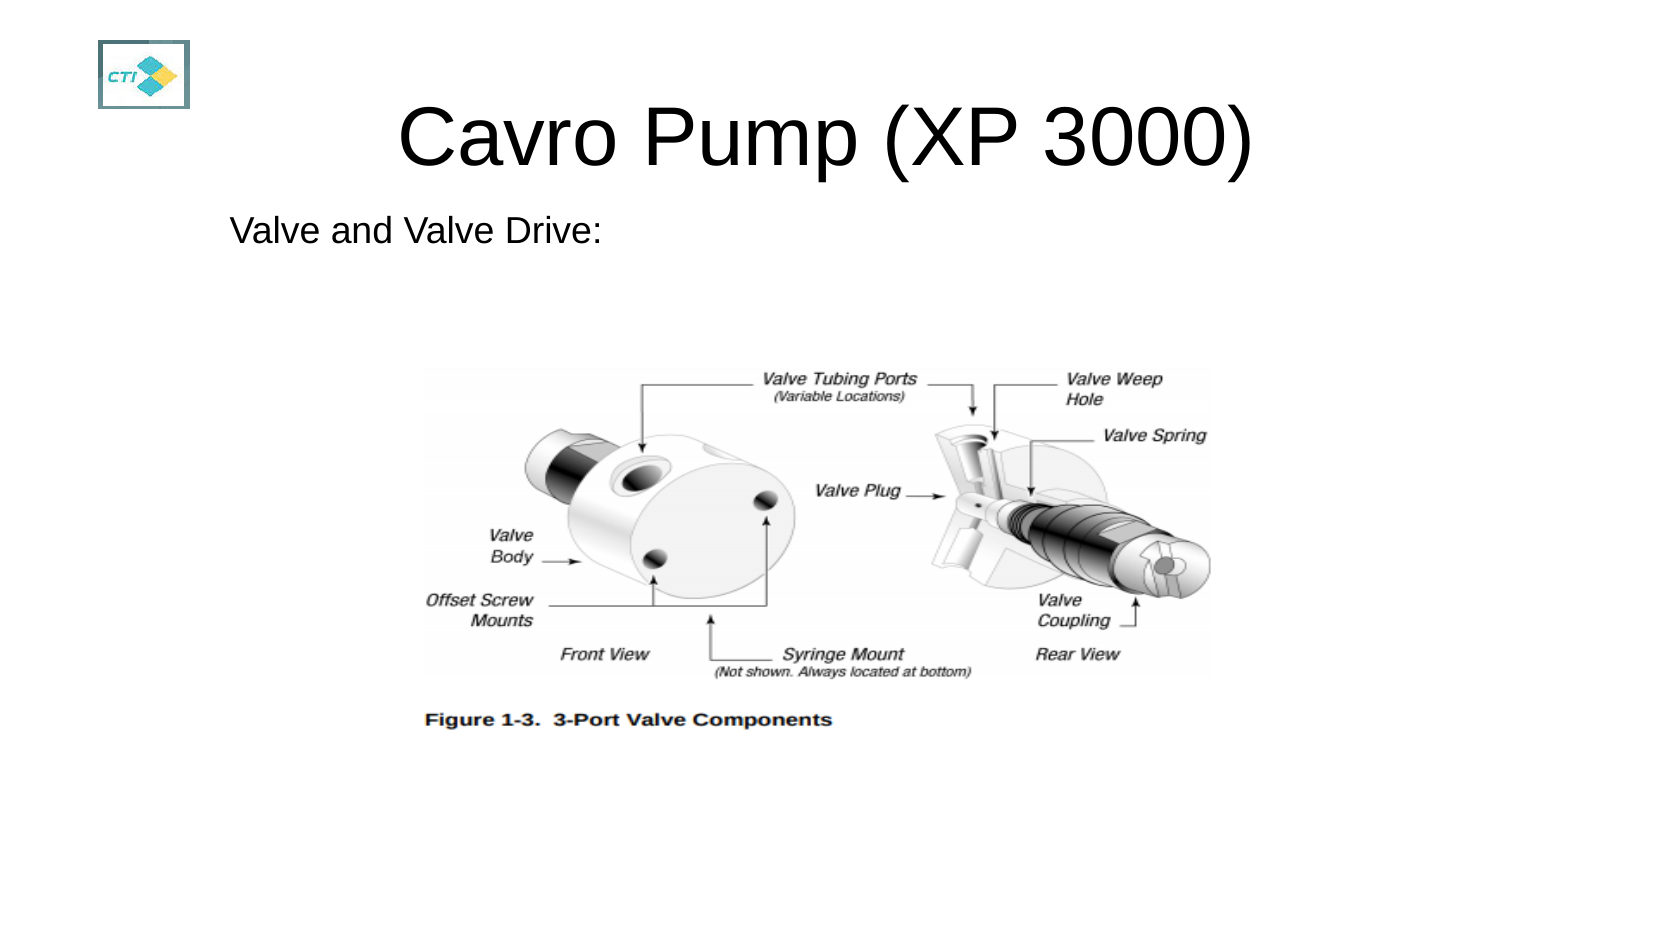

Cavro Pump (XP 3000)
Valve and Valve Drive: